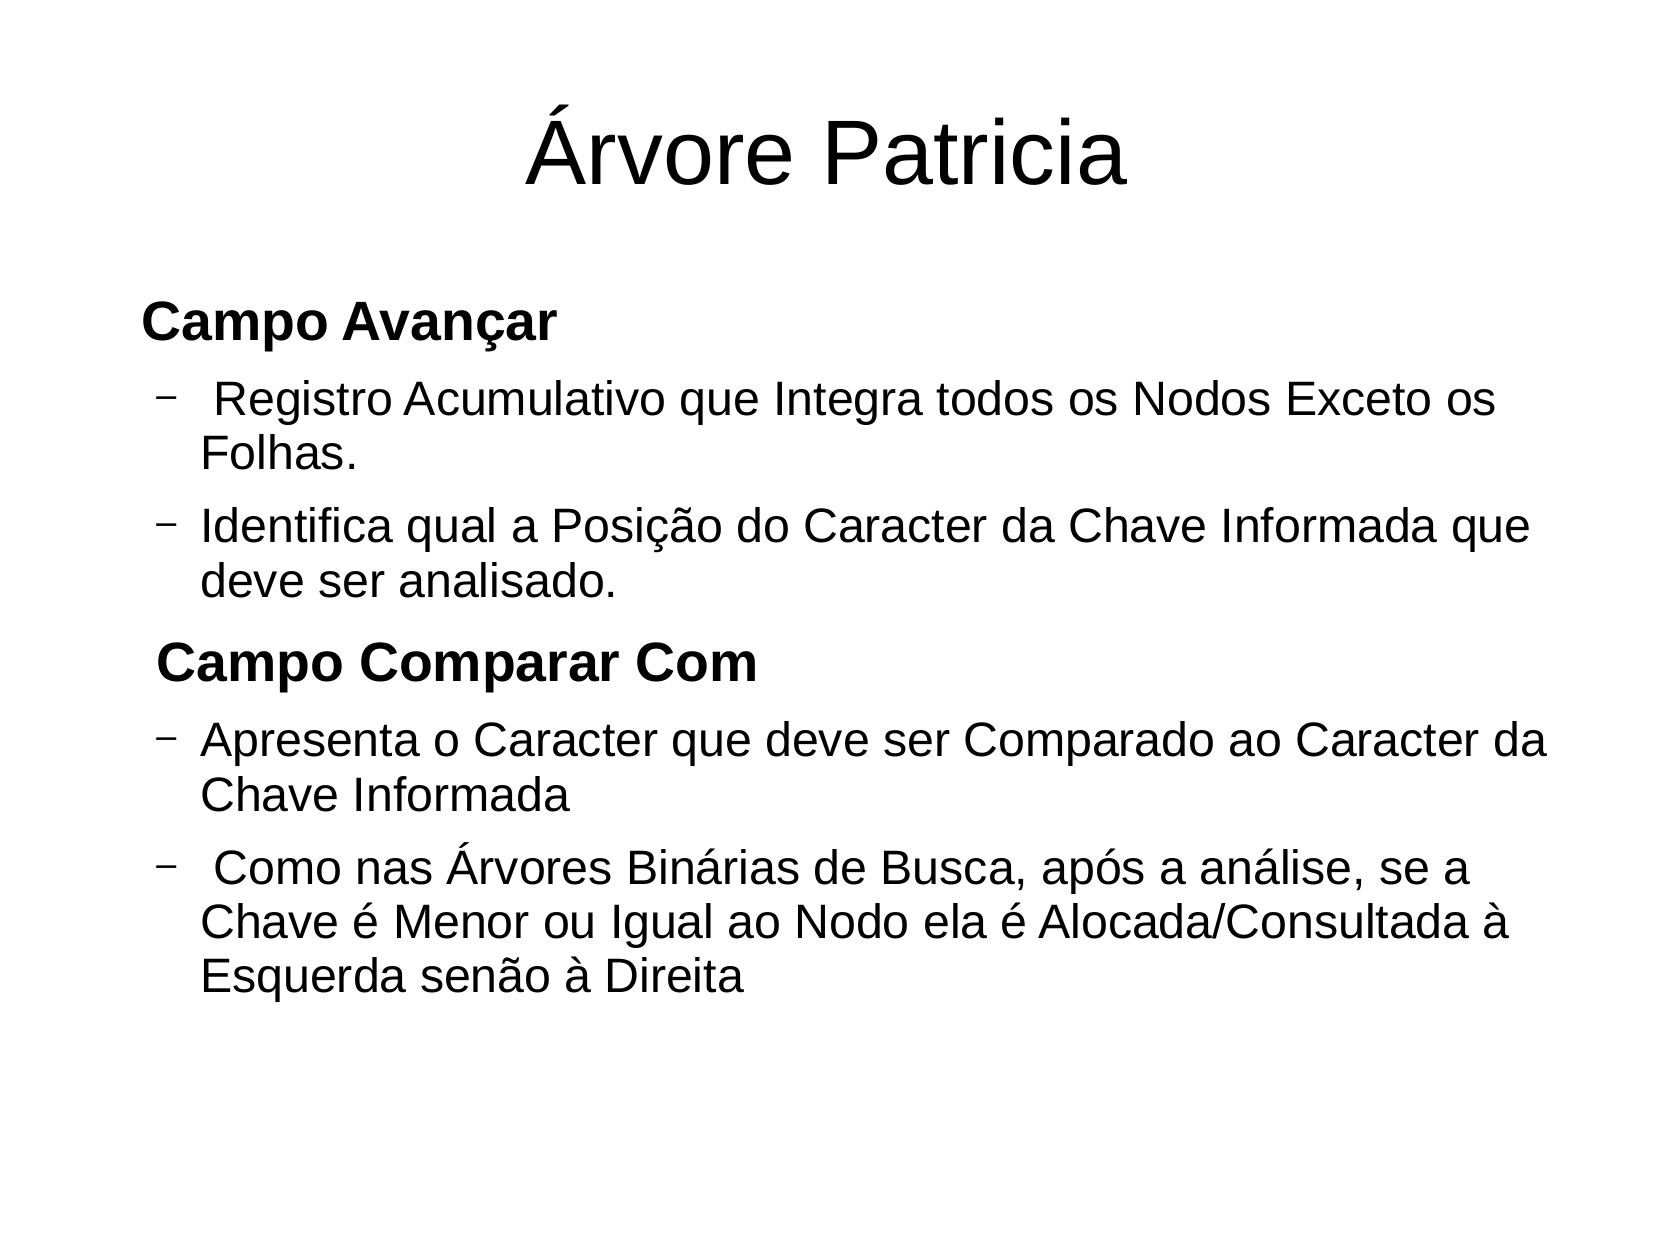

# Árvore Patricia
Campo Avançar
 Registro Acumulativo que Integra todos os Nodos Exceto os Folhas.
Identifica qual a Posição do Caracter da Chave Informada que deve ser analisado.
 Campo Comparar Com
Apresenta o Caracter que deve ser Comparado ao Caracter da Chave Informada
 Como nas Árvores Binárias de Busca, após a análise, se a Chave é Menor ou Igual ao Nodo ela é Alocada/Consultada à Esquerda senão à Direita